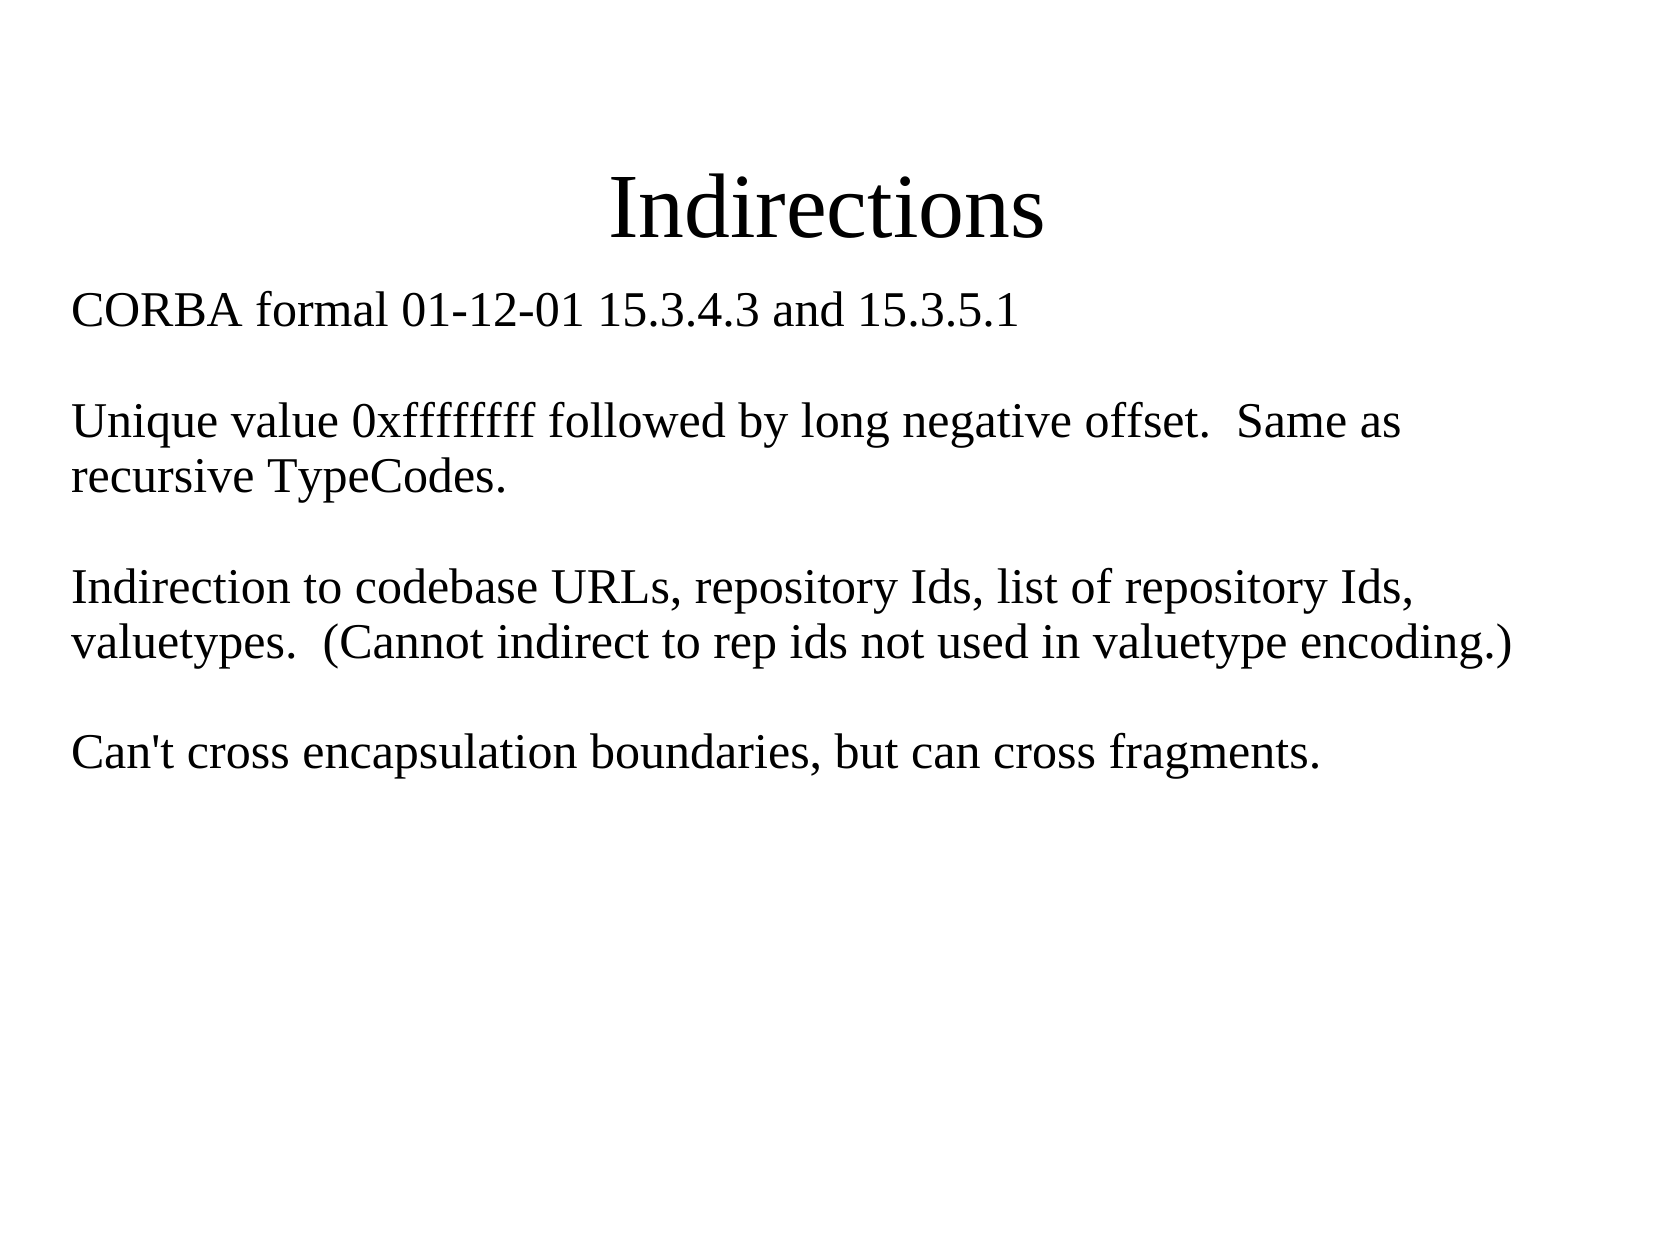

# Indirections
CORBA formal 01-12-01 15.3.4.3 and 15.3.5.1
Unique value 0xffffffff followed by long negative offset. Same as recursive TypeCodes.
Indirection to codebase URLs, repository Ids, list of repository Ids, valuetypes. (Cannot indirect to rep ids not used in valuetype encoding.)
Can't cross encapsulation boundaries, but can cross fragments.